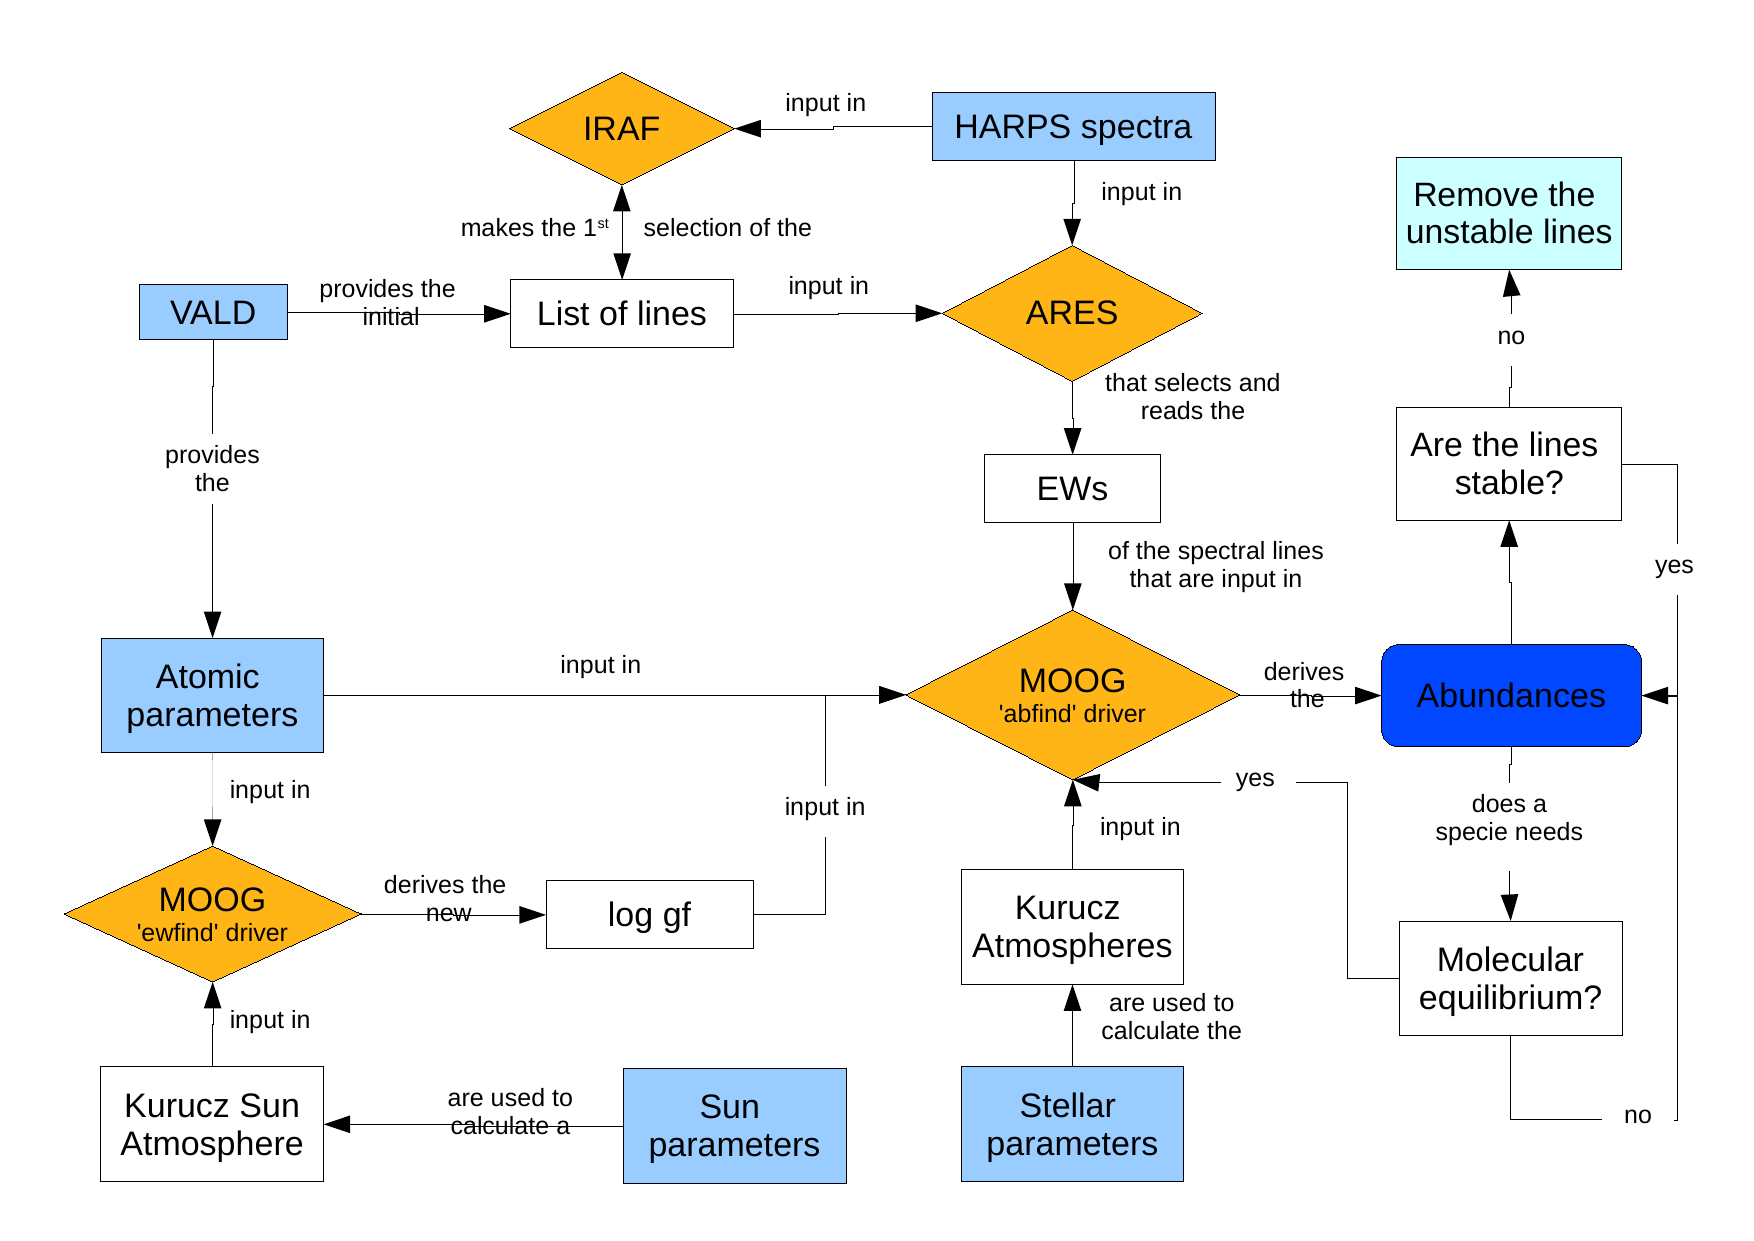

IRAF
input in
HARPS spectra
Remove the
unstable lines
input in
makes the 1st selection of the
ARES
input in
provides the
 initial
List of lines
VALD
no
that selects and reads the
Are the lines
stable?
provides the
EWs
of the spectral lines that are input in
yes
MOOG
'abfind' driver
Atomic
parameters
input in
Abundances
derives
the
yes
input in
does a
specie needs
input in
input in
MOOG
'ewfind' driver
derives the
 new
Kurucz
Atmospheres
log gf
Molecular
equilibrium?
are used to calculate the
input in
Kurucz Sun
Atmosphere
Stellar
parameters
Sun
parameters
are used to calculate a
no